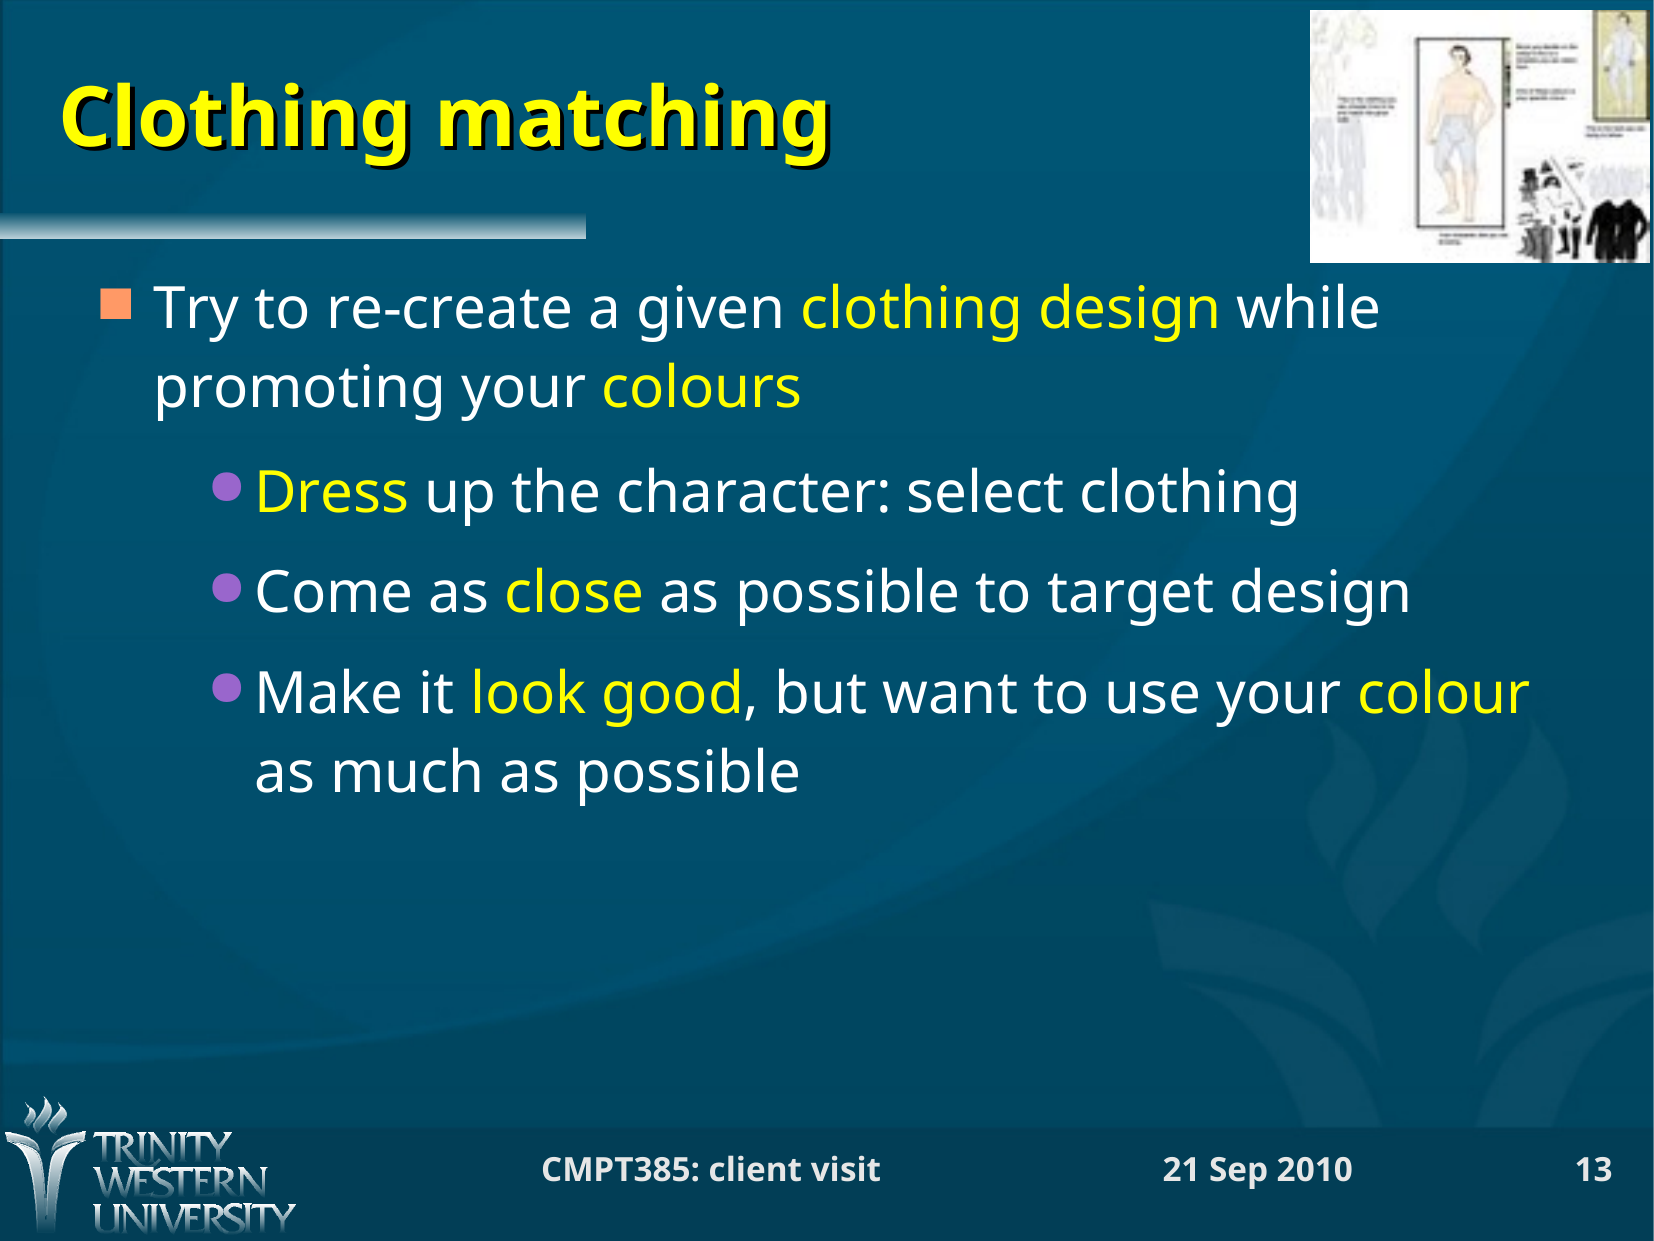

# Clothing matching
Try to re-create a given clothing design while promoting your colours
Dress up the character: select clothing
Come as close as possible to target design
Make it look good, but want to use your colour as much as possible
CMPT385: client visit
21 Sep 2010
13